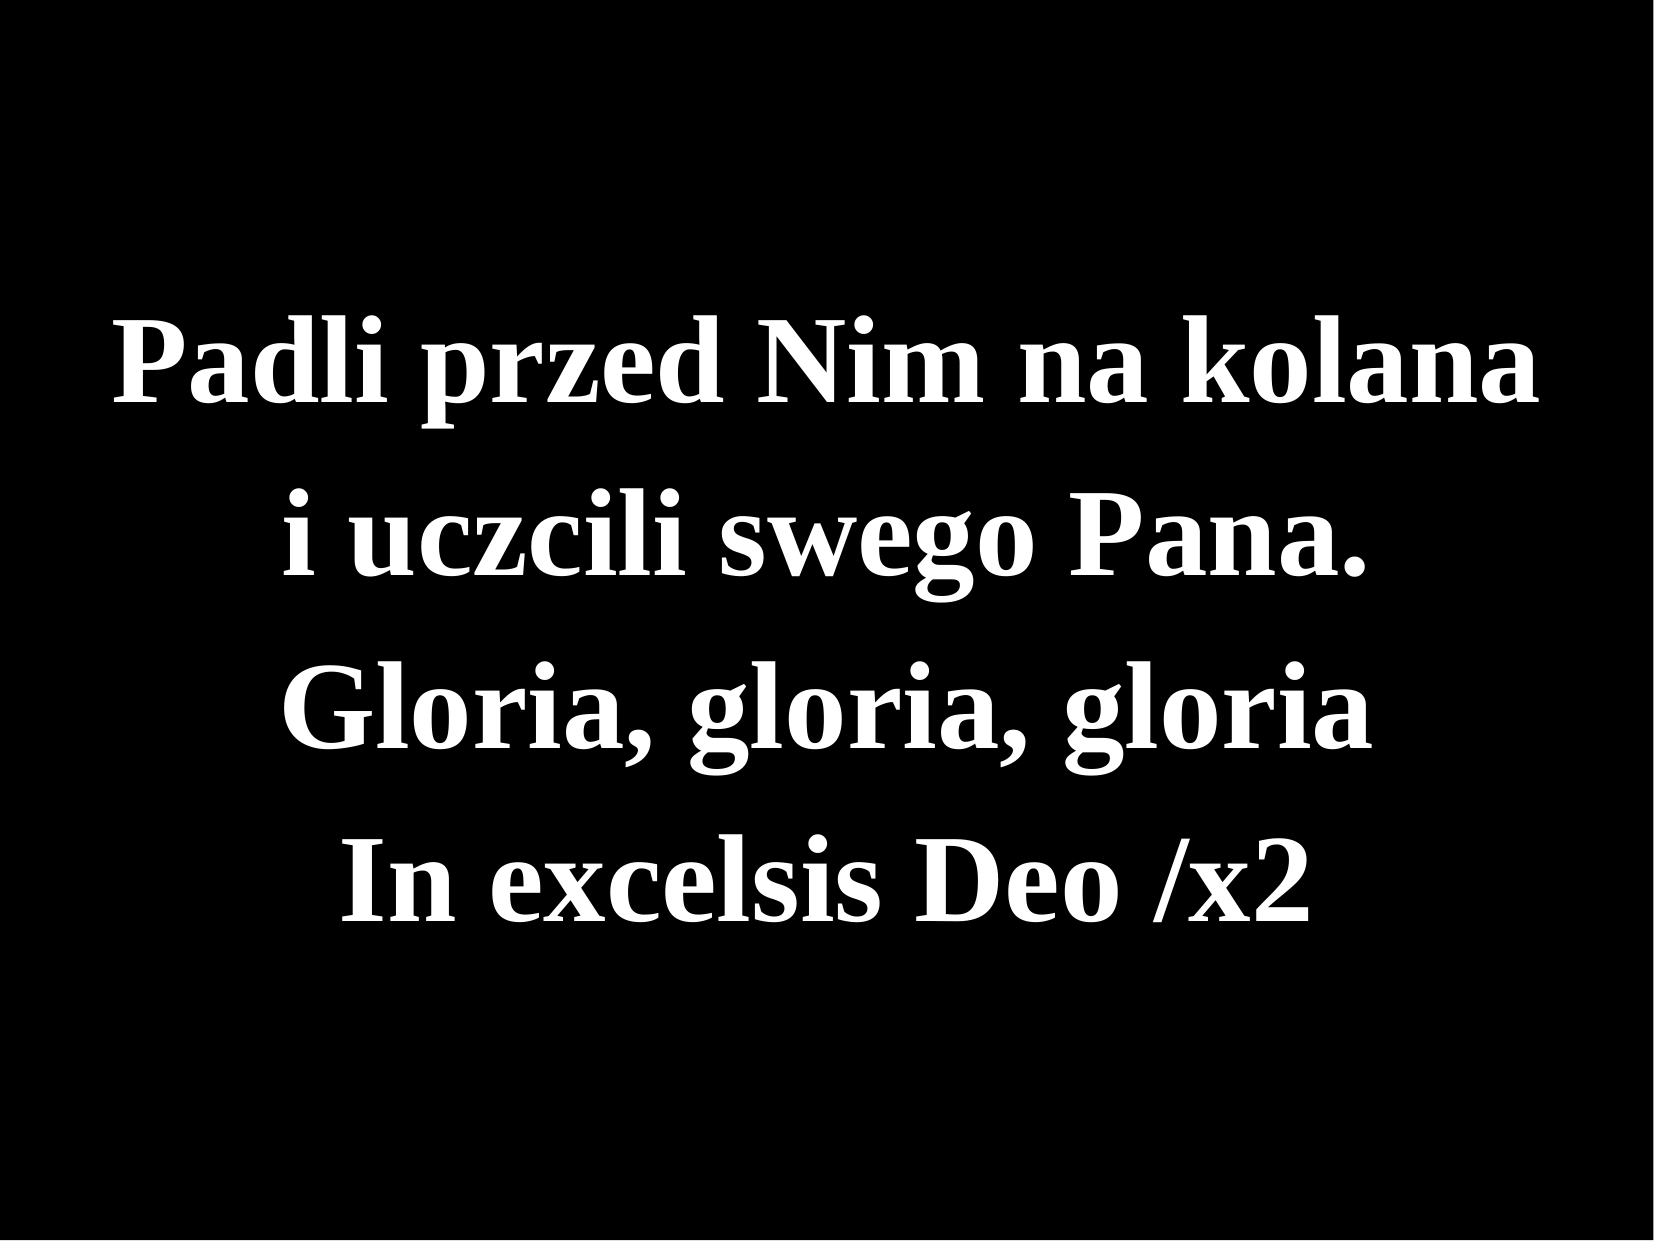

# Padli przed Nim na kolana ppp i uczcili swego Pana. ppp Gloria, gloria, gloria ppp In excelsis Deo /x2